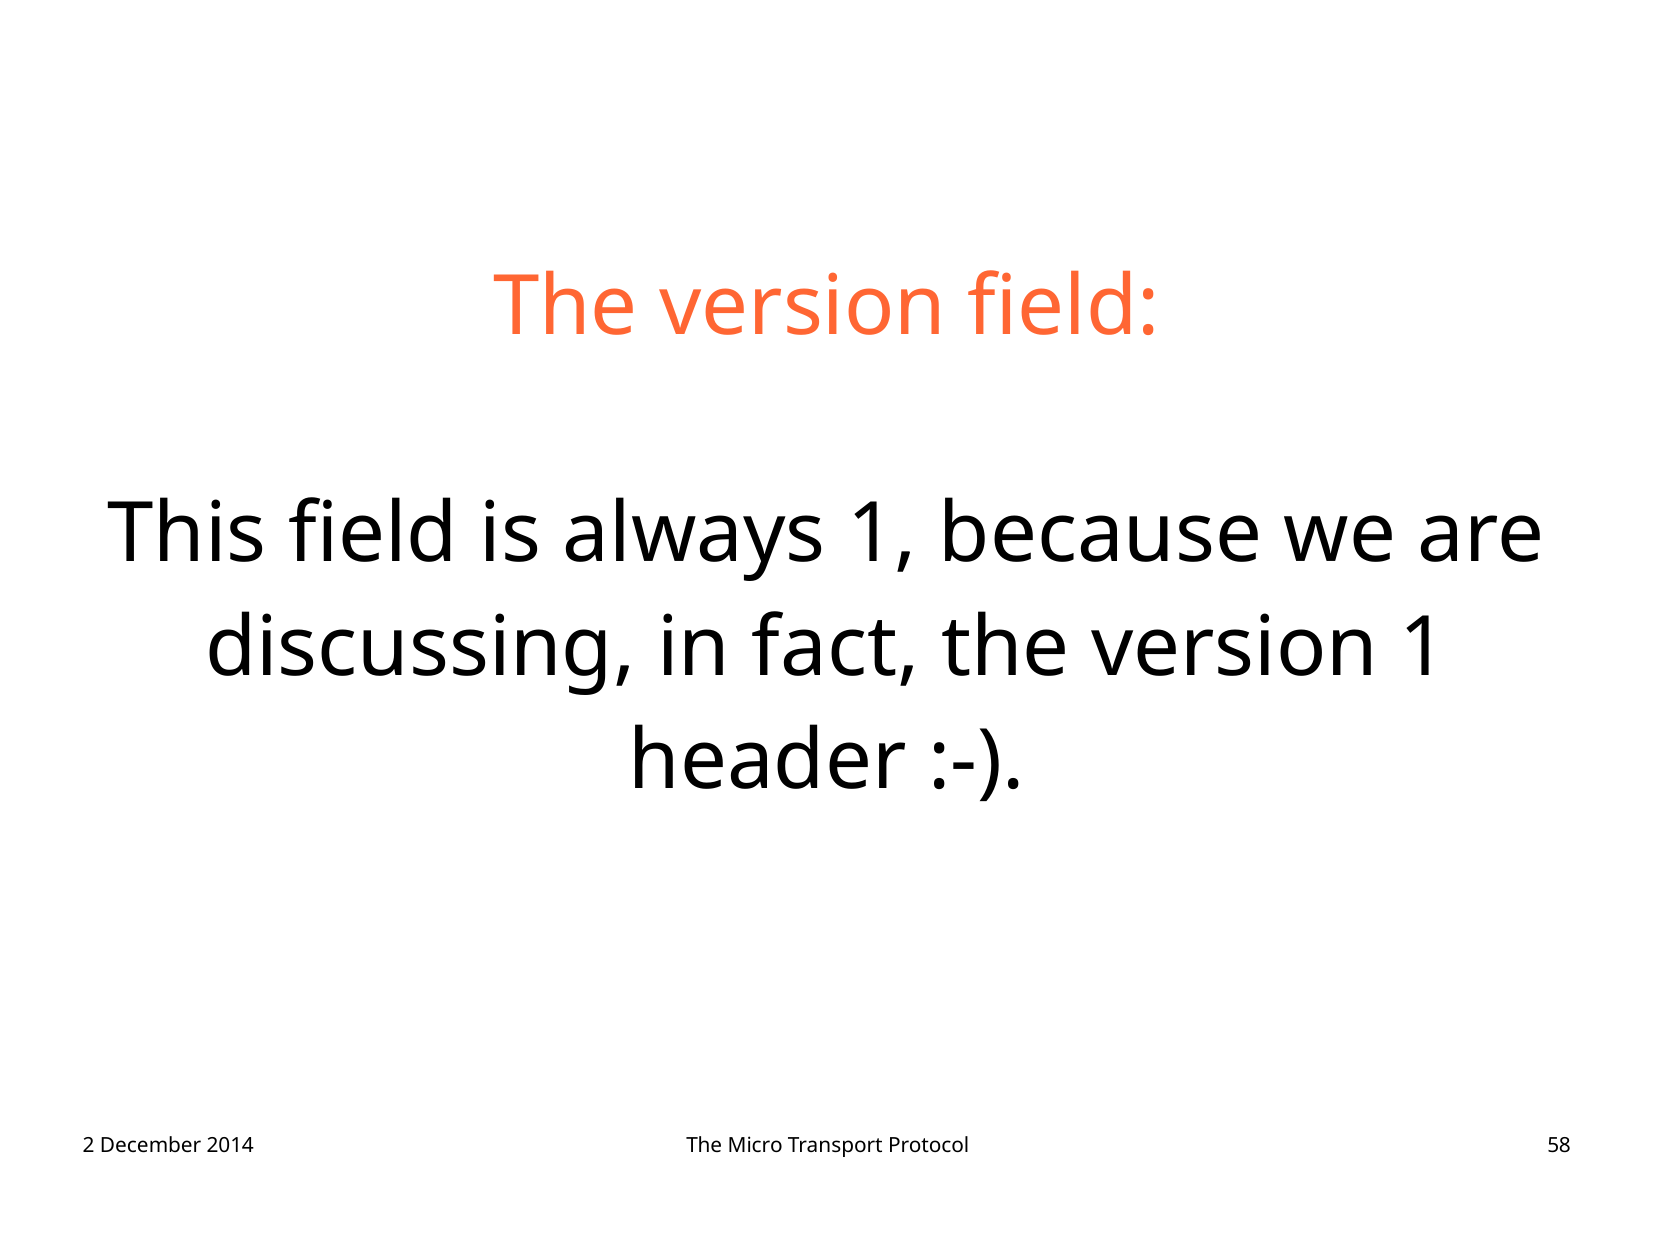

# The version field:
This field is always 1, because we are discussing, in fact, the version 1 header :-).
2 December 2014
The Micro Transport Protocol
58